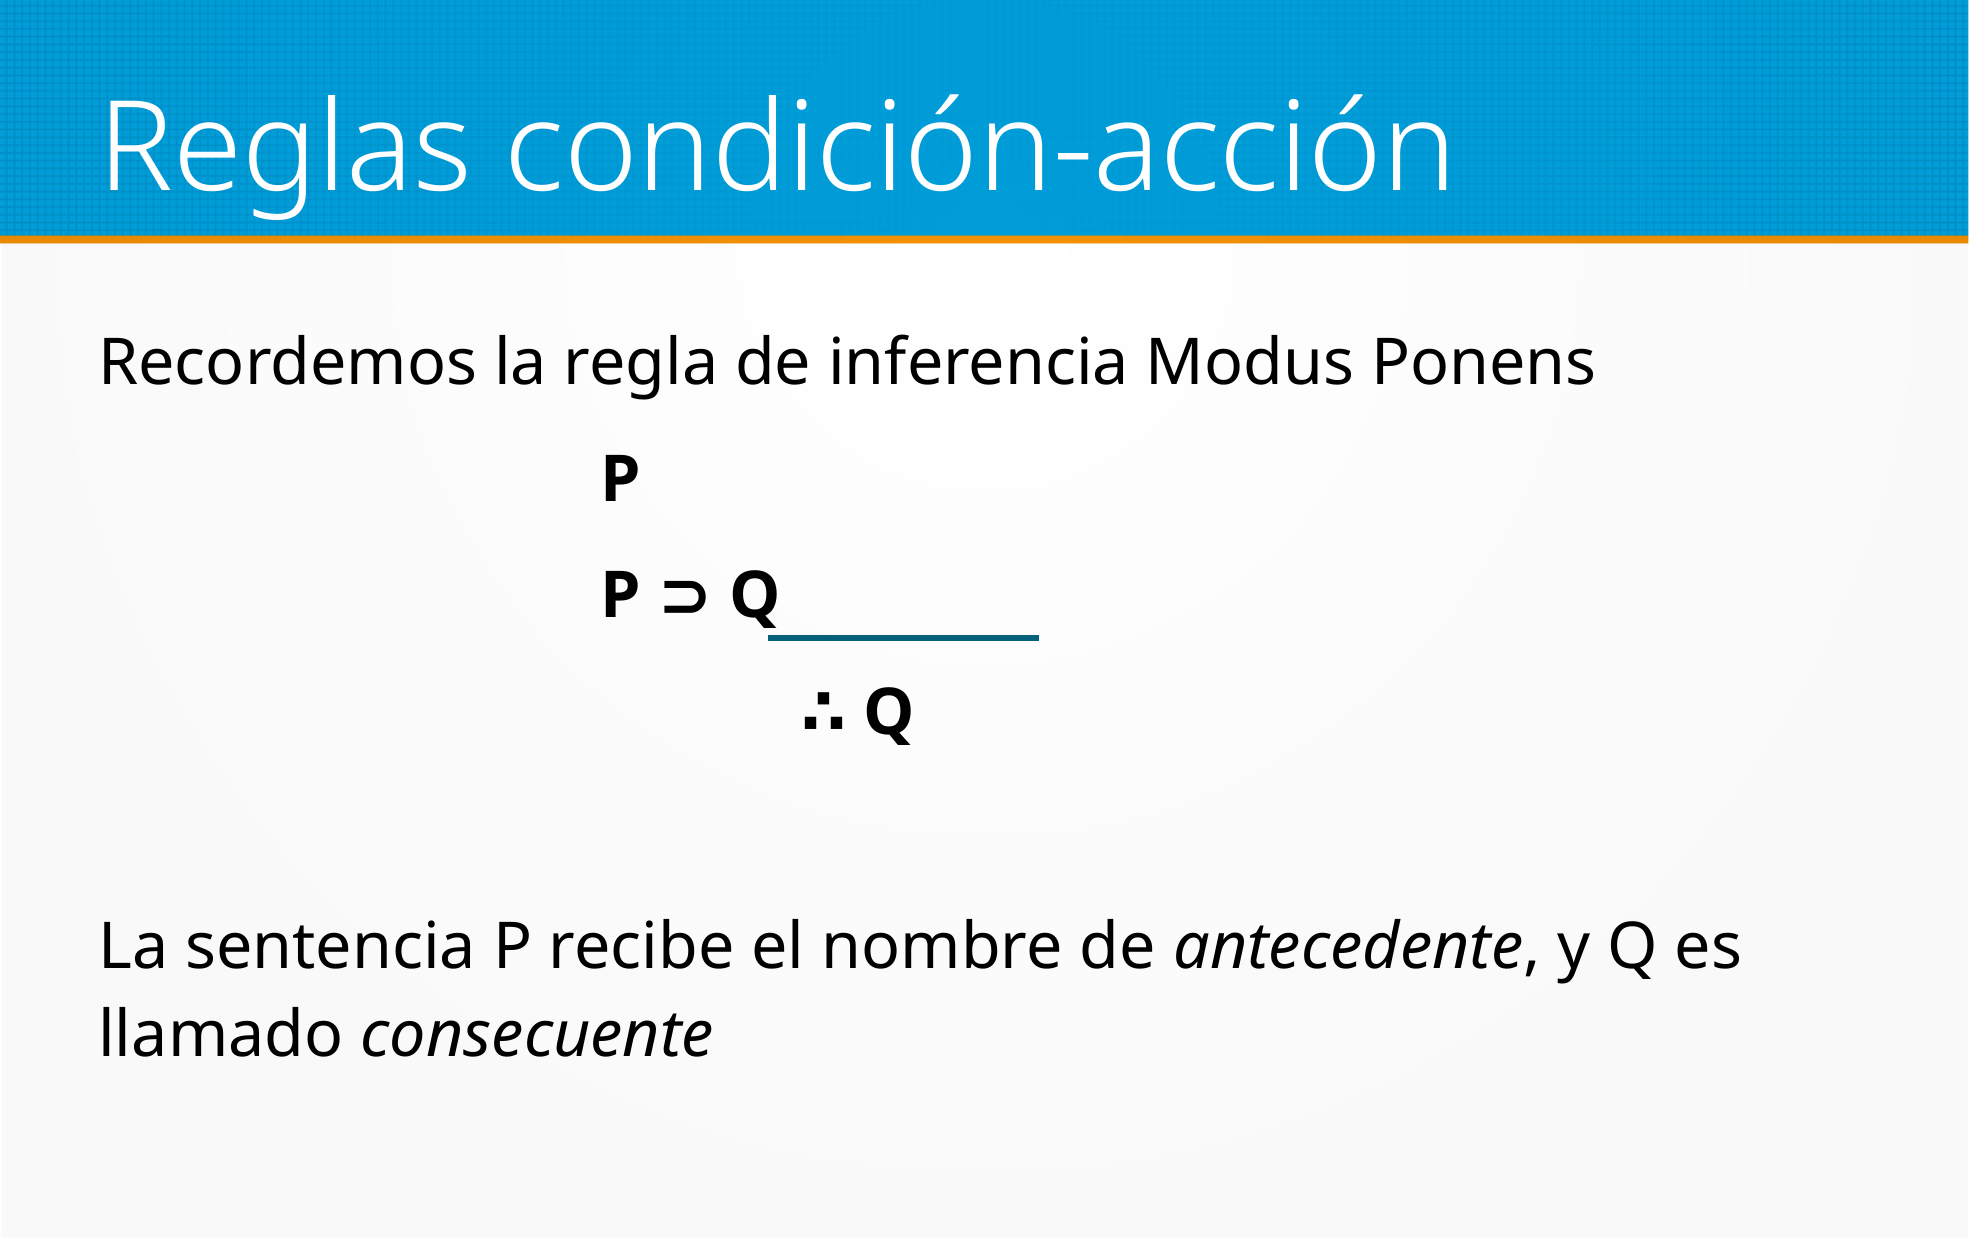

# Reglas condición-acción
Recordemos la regla de inferencia Modus Ponens
 P
 P ⊃ Q
 ∴ Q
La sentencia P recibe el nombre de antecedente, y Q es llamado consecuente